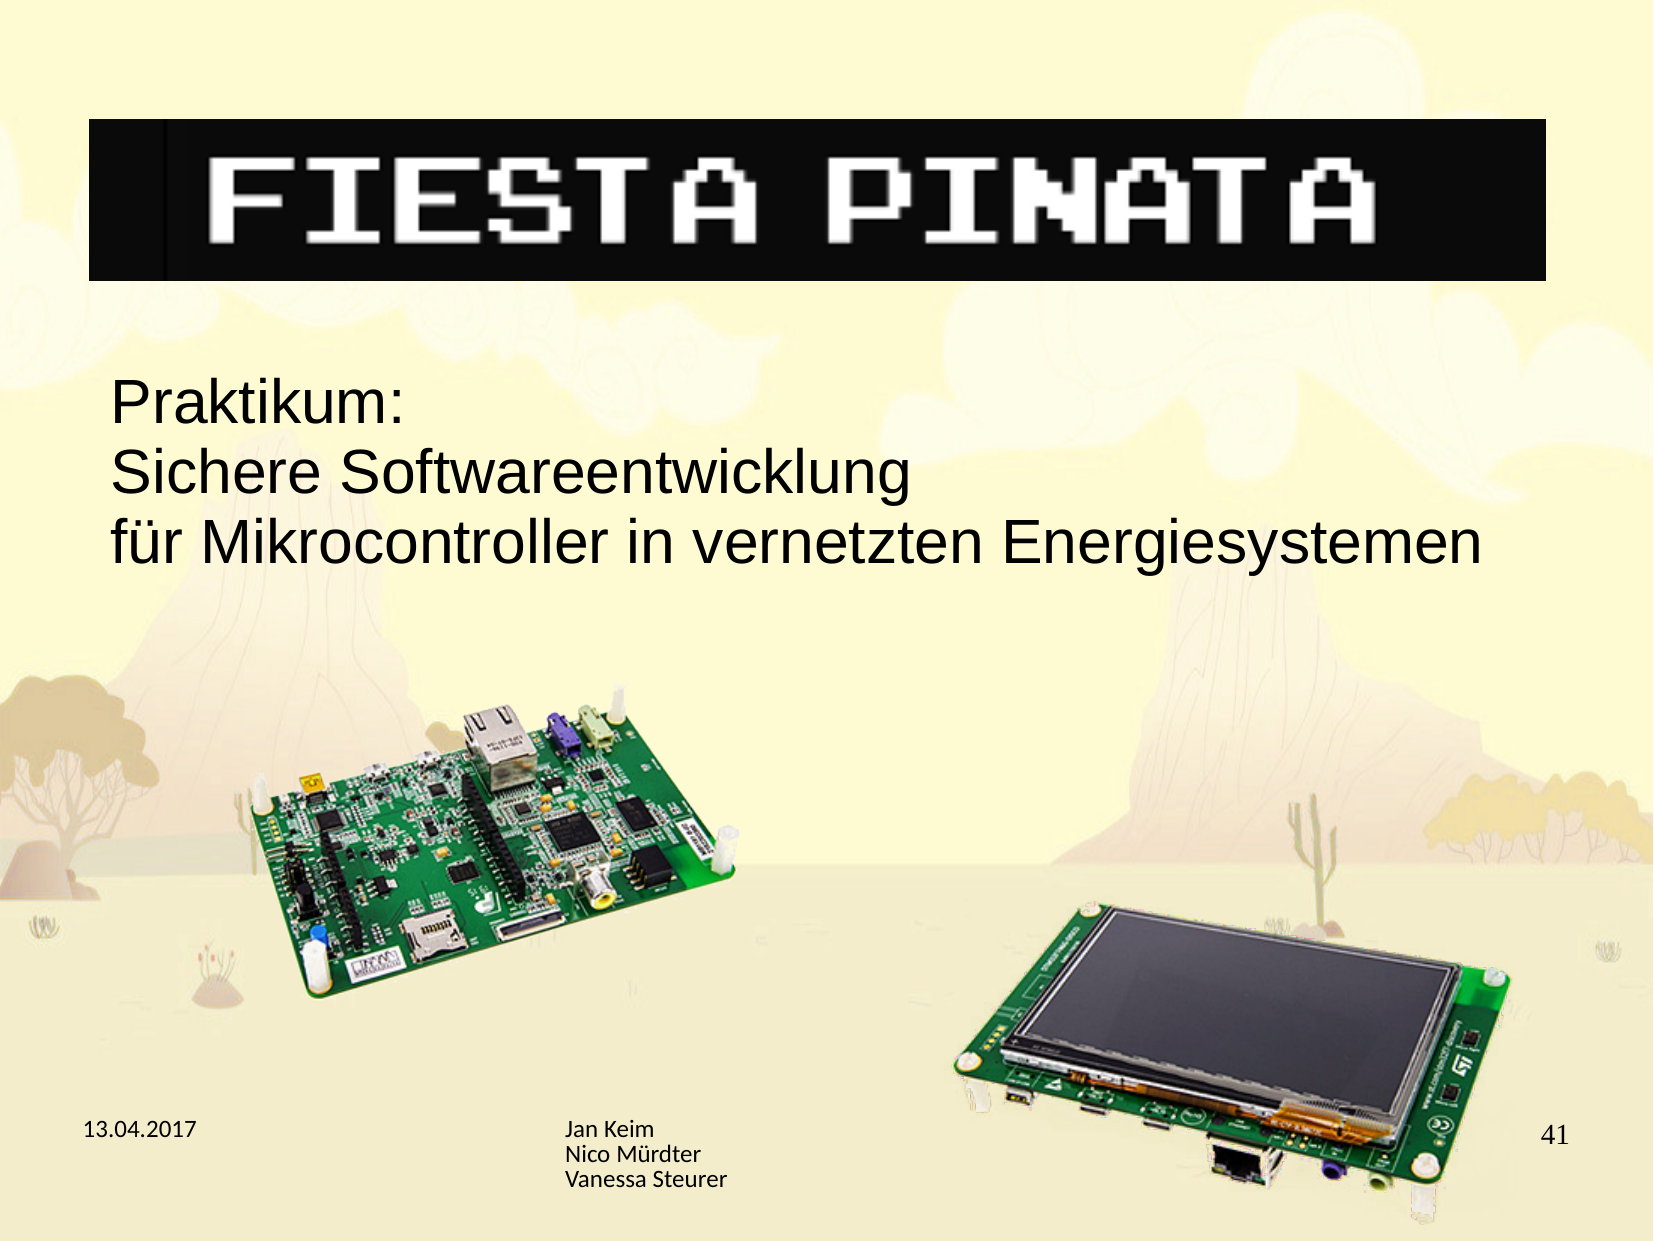

Praktikum:
Sichere Softwareentwicklung
für Mikrocontroller in vernetzten Energiesystemen